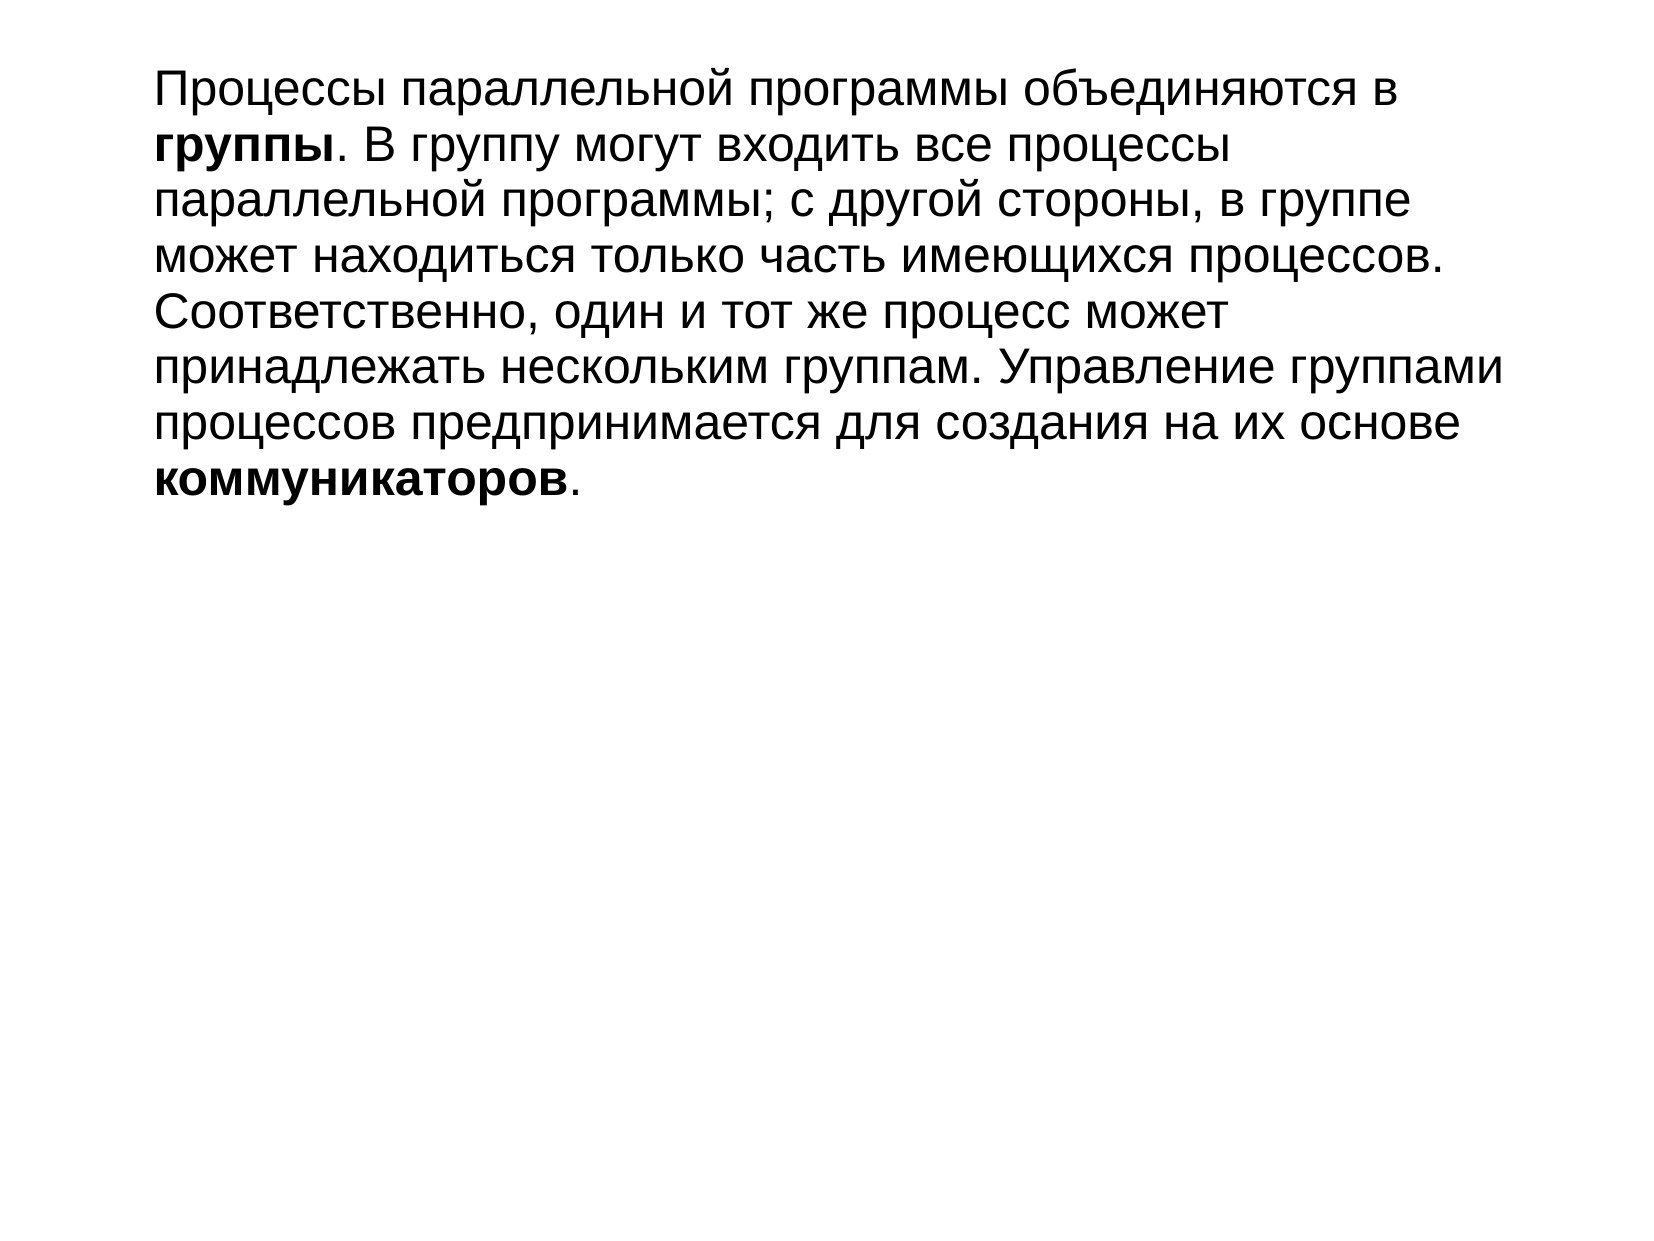

# Процессы параллельной программы объединяются в группы. В группу могут входить все процессы параллельной программы; с другой стороны, в группе может находиться только часть имеющихся процессов. Соответственно, один и тот же процесс может принадлежать нескольким группам. Управление группами процессов предпринимается для создания на их основе коммуникаторов.